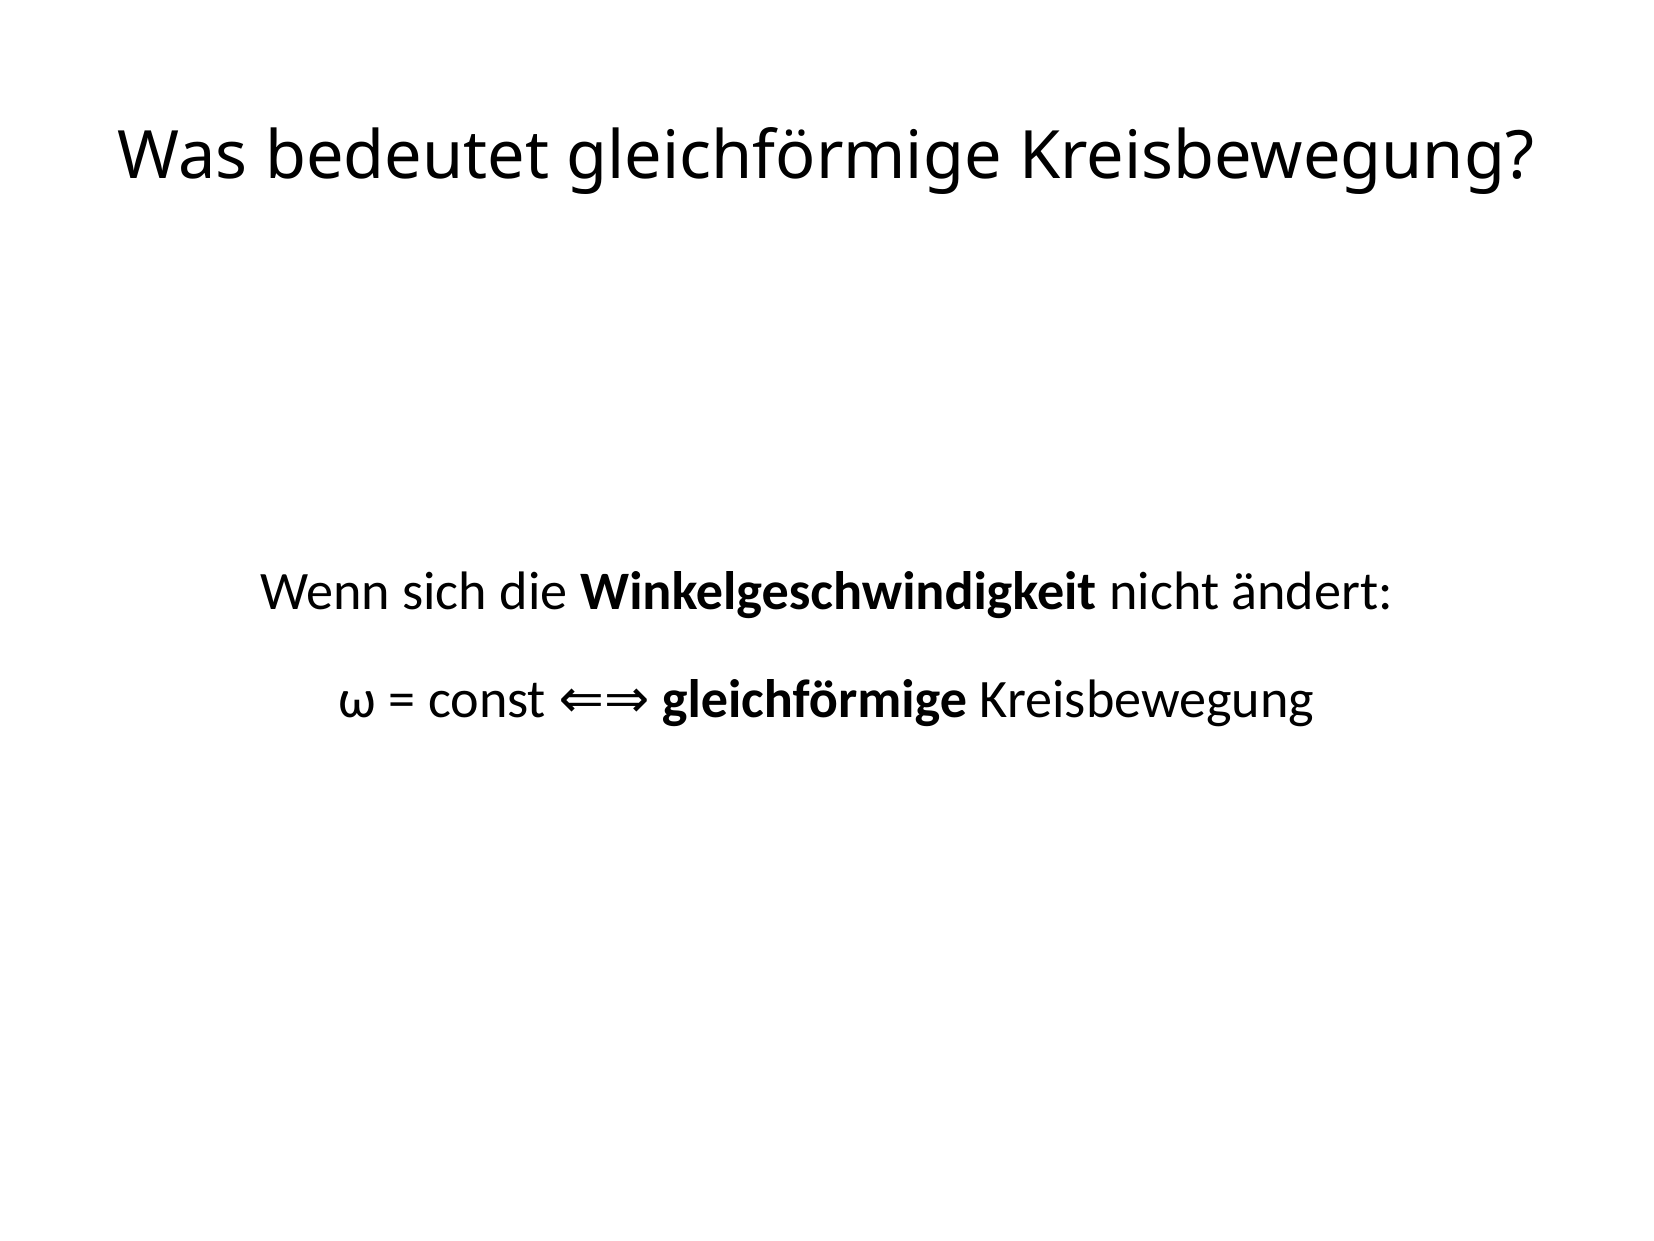

# Was bedeutet gleichförmige Kreisbewegung?
Wenn sich die Winkelgeschwindigkeit nicht ändert:
ω = const ⇐⇒ gleichförmige Kreisbewegung